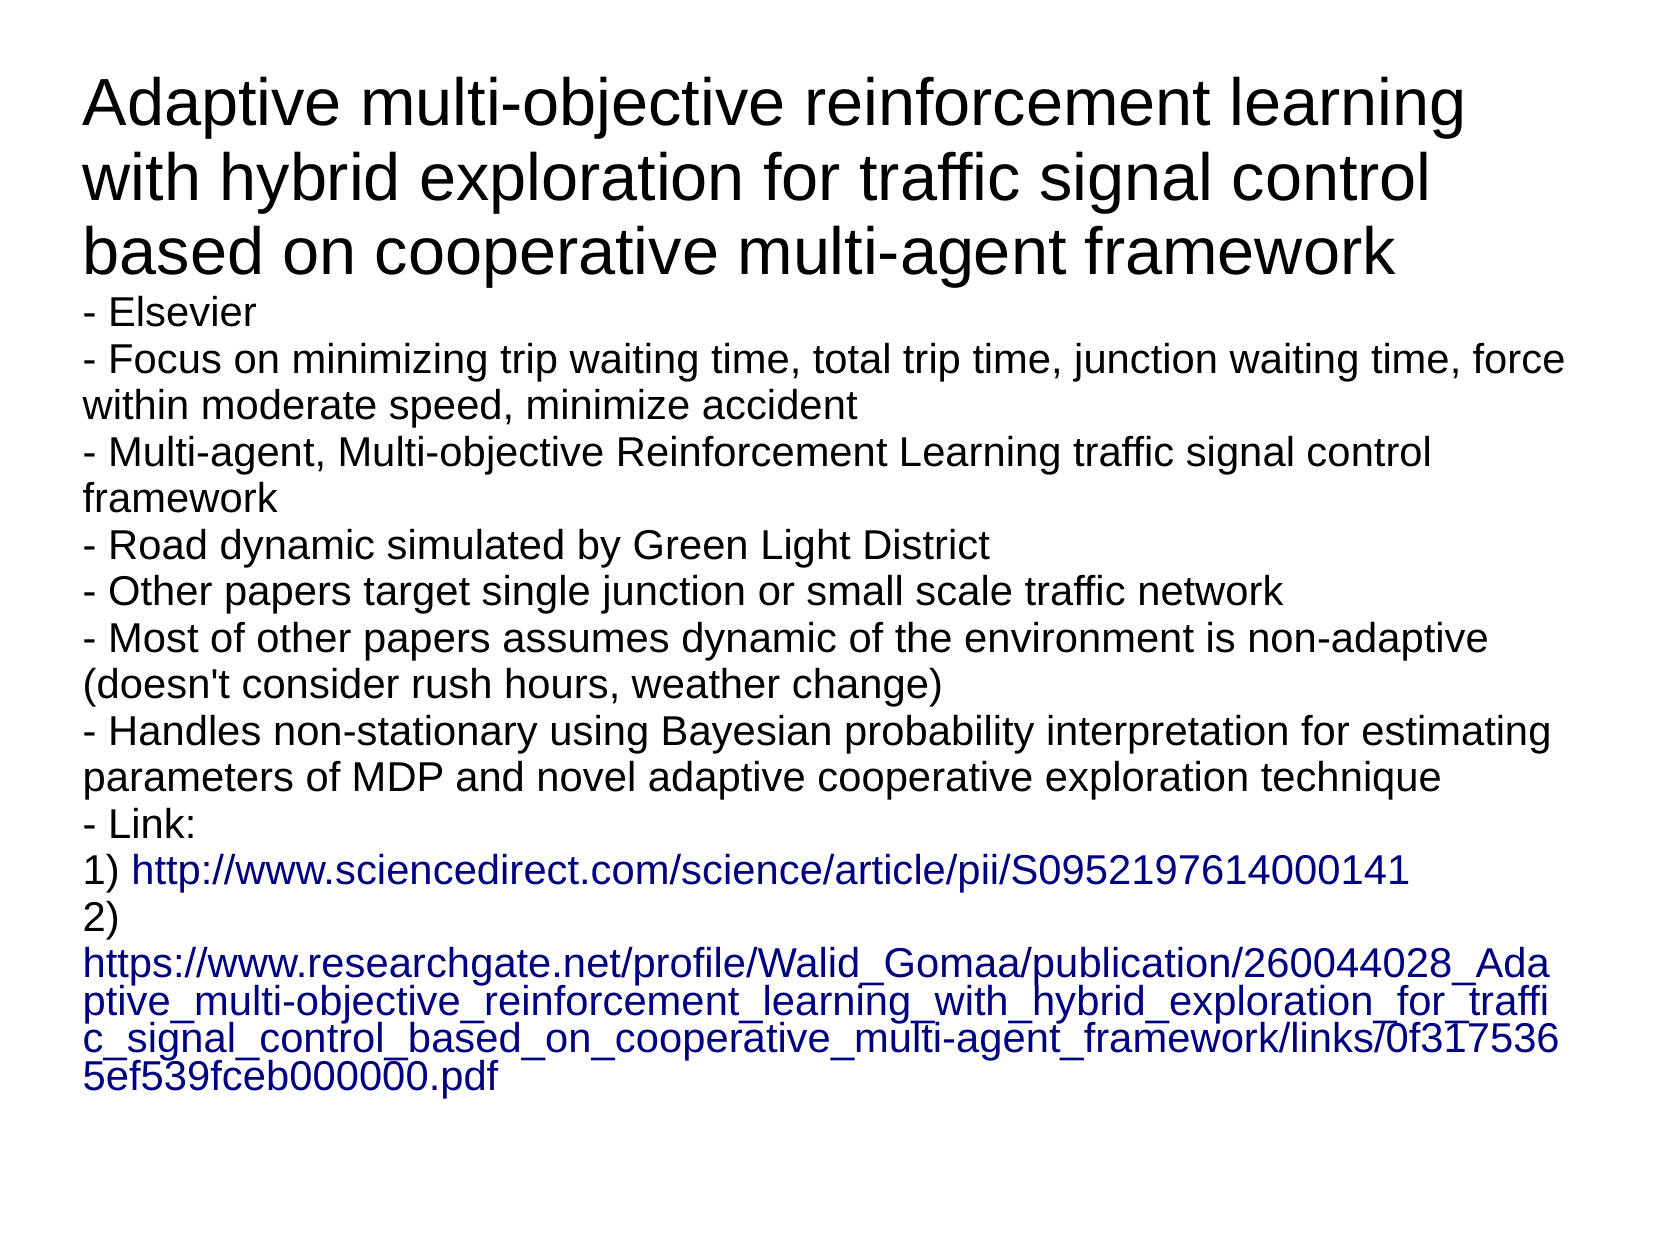

# Adaptive multi-objective reinforcement learning with hybrid exploration for traffic signal control based on cooperative multi-agent framework
- Elsevier
- Focus on minimizing trip waiting time, total trip time, junction waiting time, force within moderate speed, minimize accident
- Multi-agent, Multi-objective Reinforcement Learning traffic signal control framework
- Road dynamic simulated by Green Light District
- Other papers target single junction or small scale traffic network
- Most of other papers assumes dynamic of the environment is non-adaptive (doesn't consider rush hours, weather change)
- Handles non-stationary using Bayesian probability interpretation for estimating parameters of MDP and novel adaptive cooperative exploration technique
- Link:
1) http://www.sciencedirect.com/science/article/pii/S0952197614000141
2) https://www.researchgate.net/profile/Walid_Gomaa/publication/260044028_Adaptive_multi-objective_reinforcement_learning_with_hybrid_exploration_for_traffic_signal_control_based_on_cooperative_multi-agent_framework/links/0f3175365ef539fceb000000.pdf